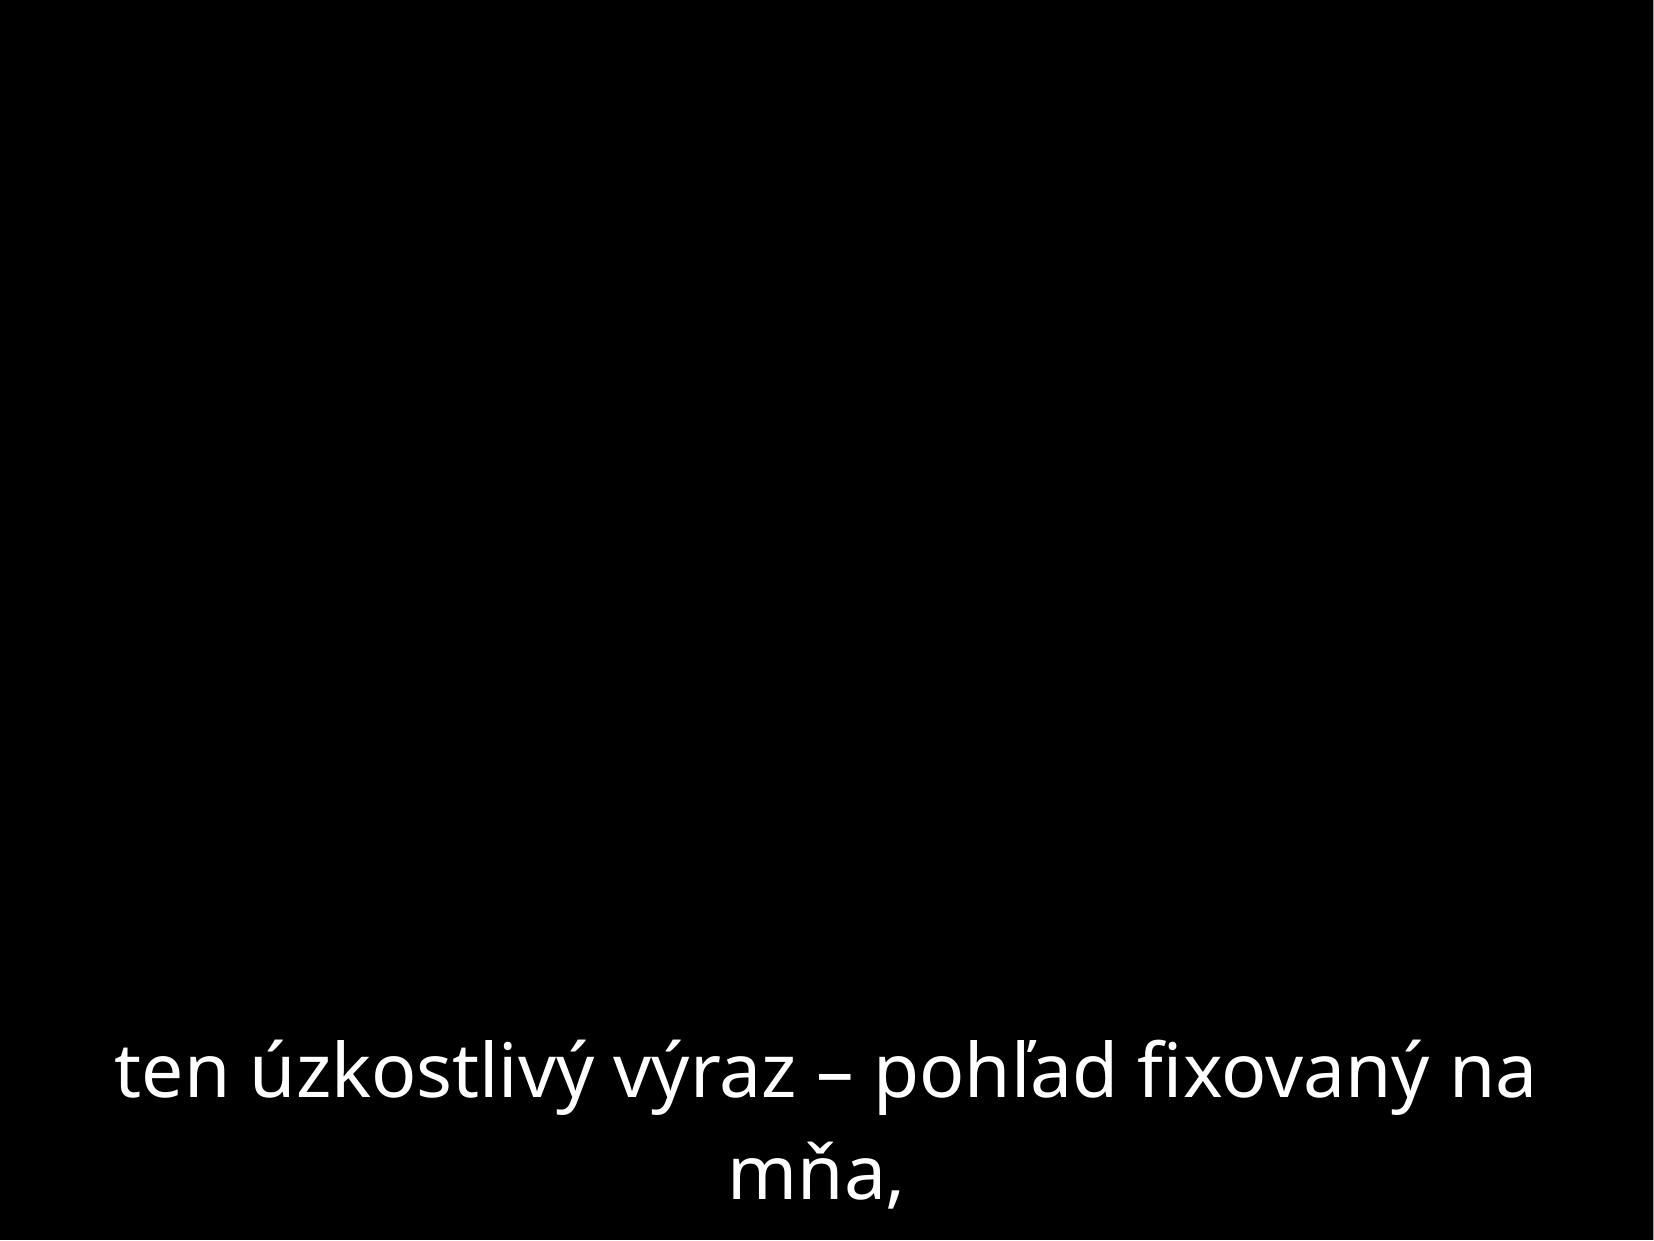

# ten úzkostlivý výraz – pohľad fixovaný na mňa,